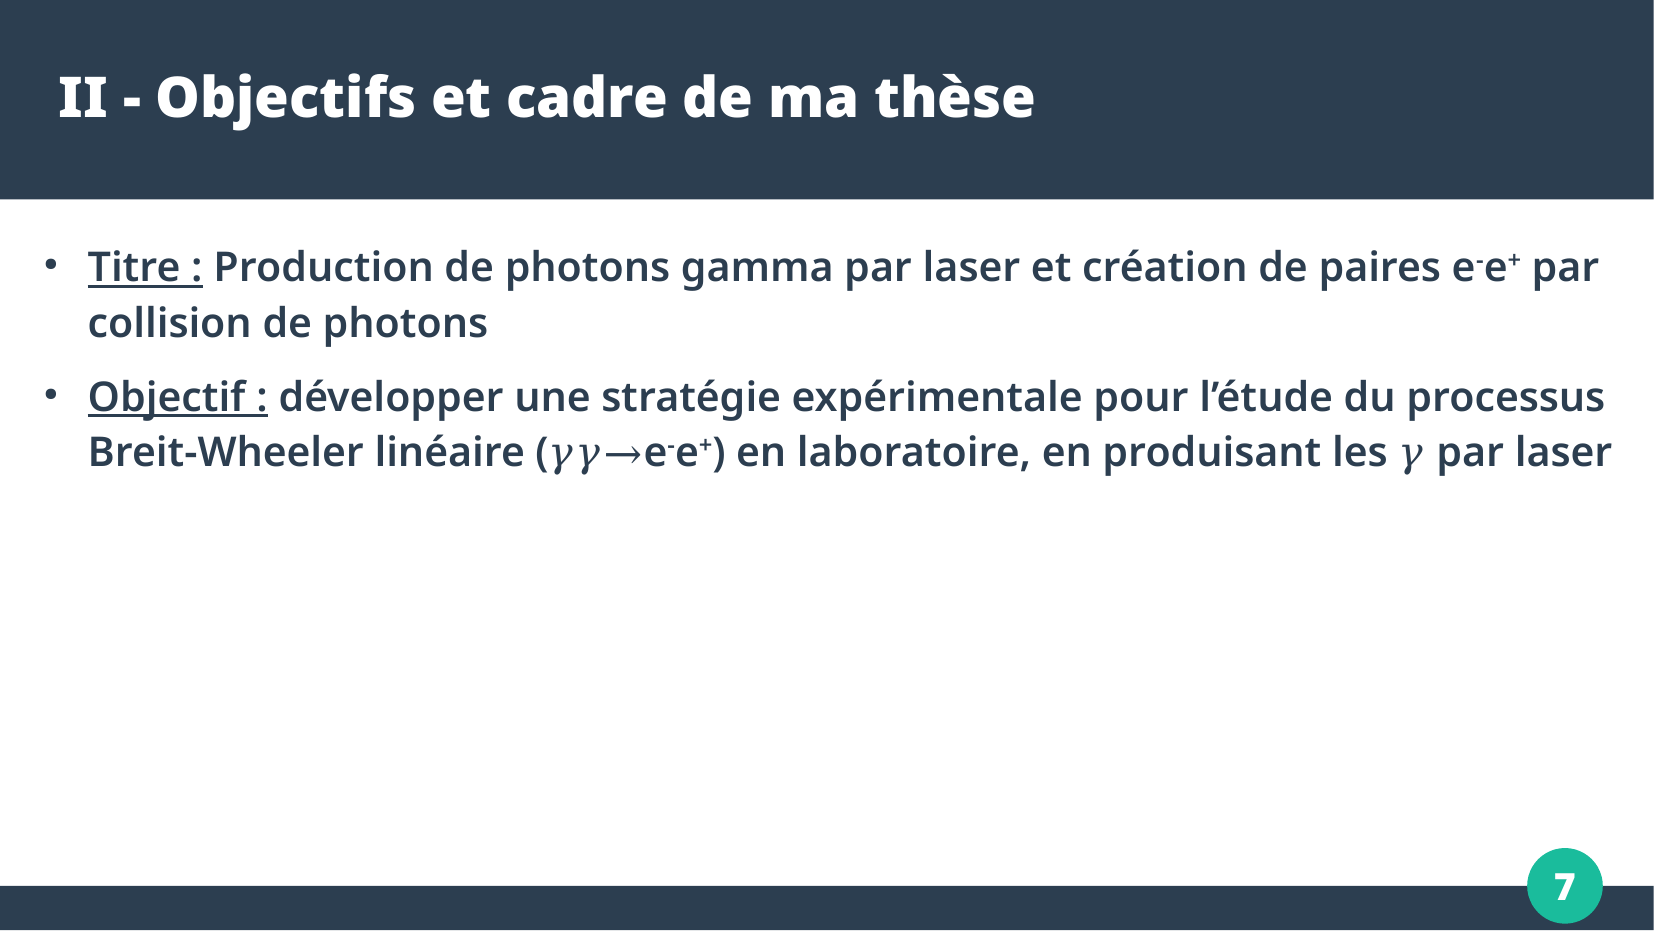

# II - Objectifs et cadre de ma thèse
Titre : Production de photons gamma par laser et création de paires e-e+ par collision de photons
Objectif : développer une stratégie expérimentale pour l’étude du processus Breit-Wheeler linéaire (𝛾𝛾→e-e+) en laboratoire, en produisant les 𝛾 par laser